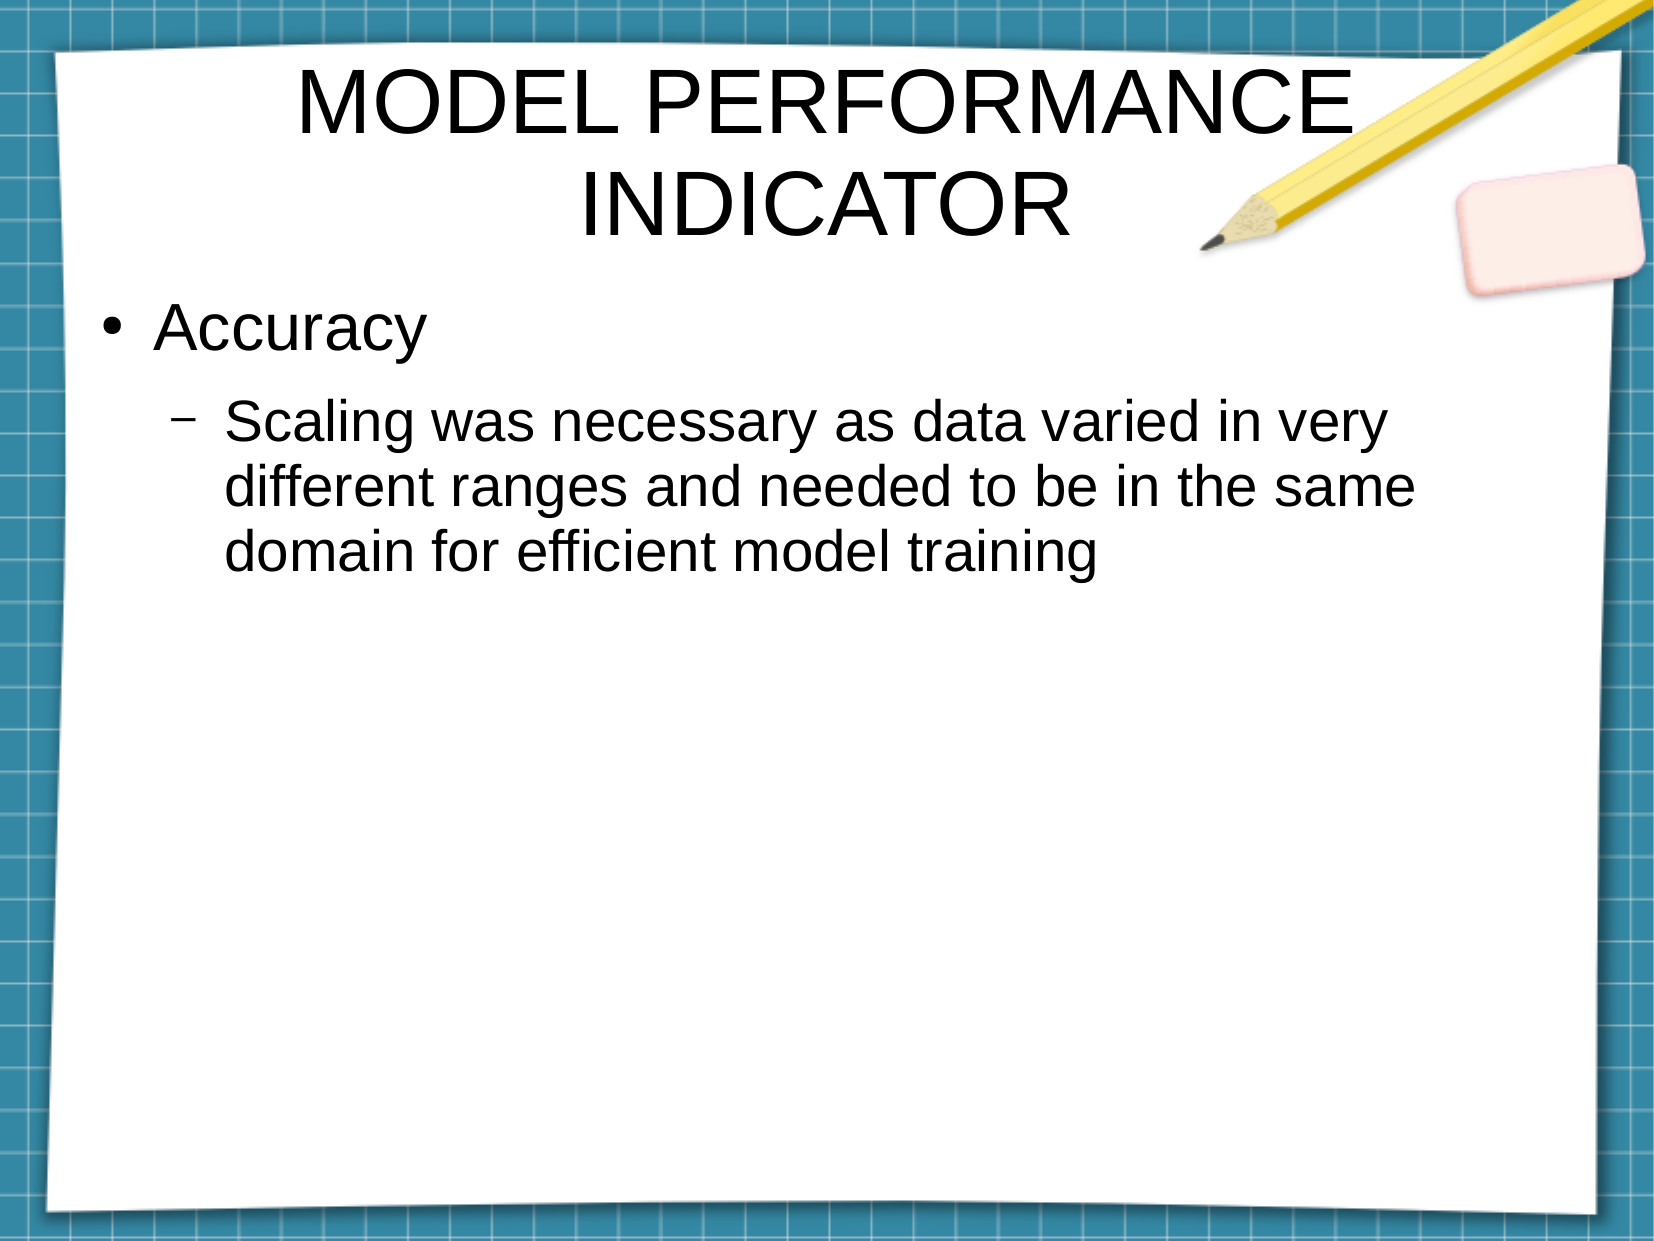

# MODEL PERFORMANCE INDICATOR
Accuracy
Scaling was necessary as data varied in very different ranges and needed to be in the same domain for efficient model training